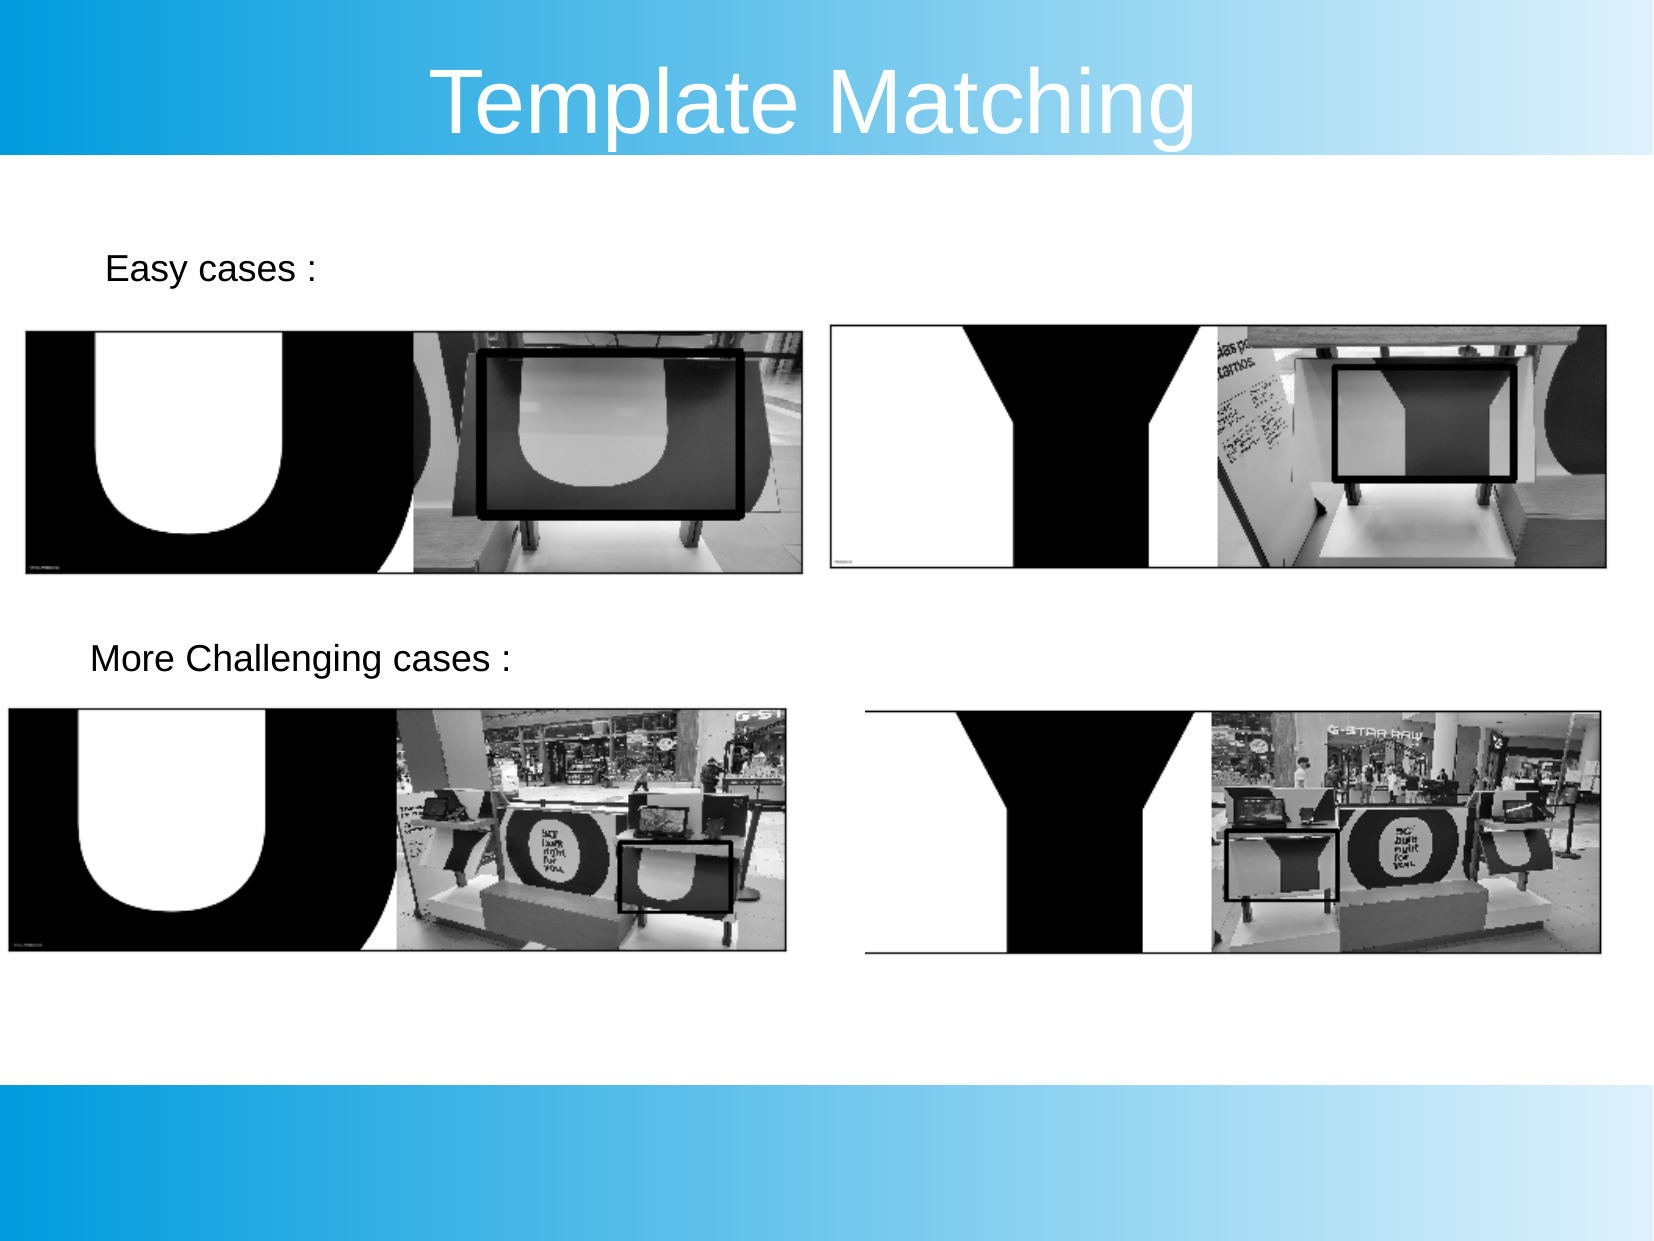

# Template Matching
Easy cases :
More Challenging cases :